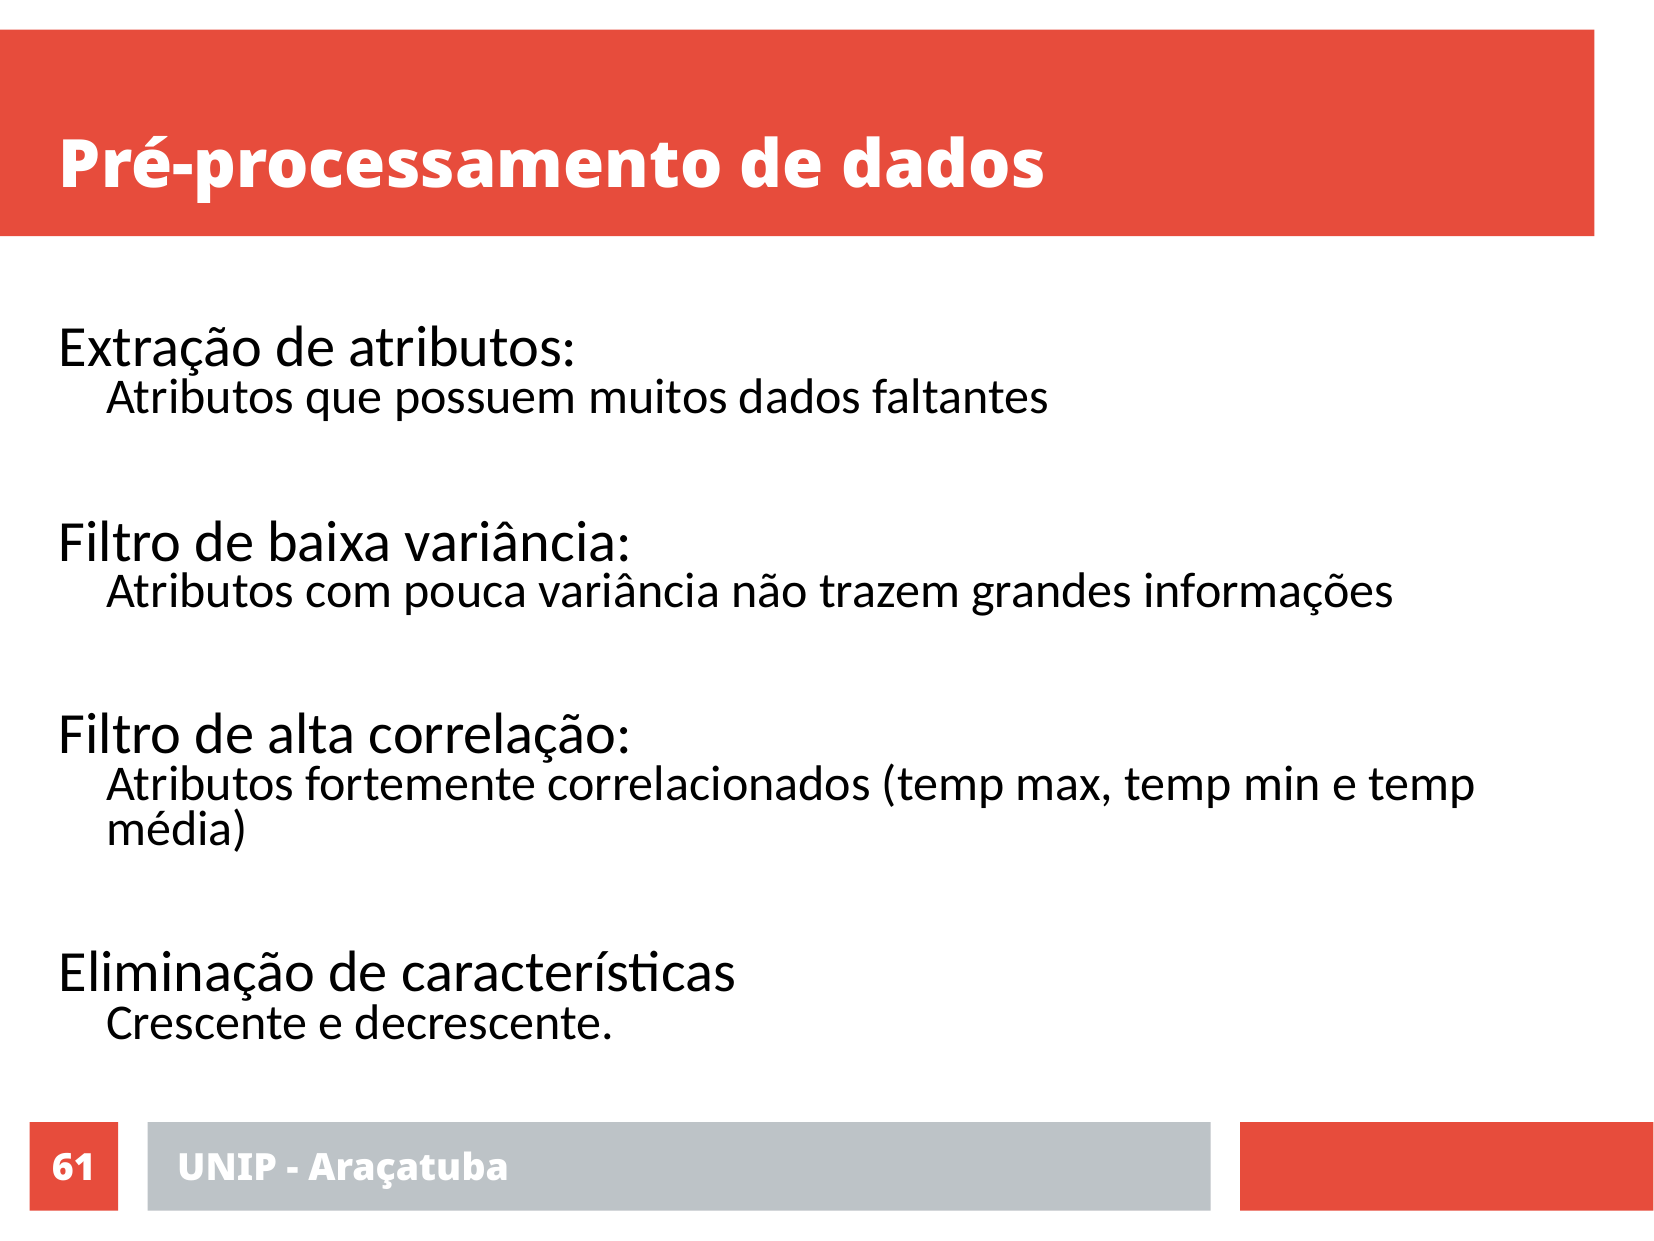

# Pré-processamento de dados
Extração de atributos:
Atributos que possuem muitos dados faltantes
Filtro de baixa variância:
Atributos com pouca variância não trazem grandes informações
Filtro de alta correlação:
Atributos fortemente correlacionados (temp max, temp min e temp média)
Eliminação de características
Crescente e decrescente.
61
UNIP - Araçatuba